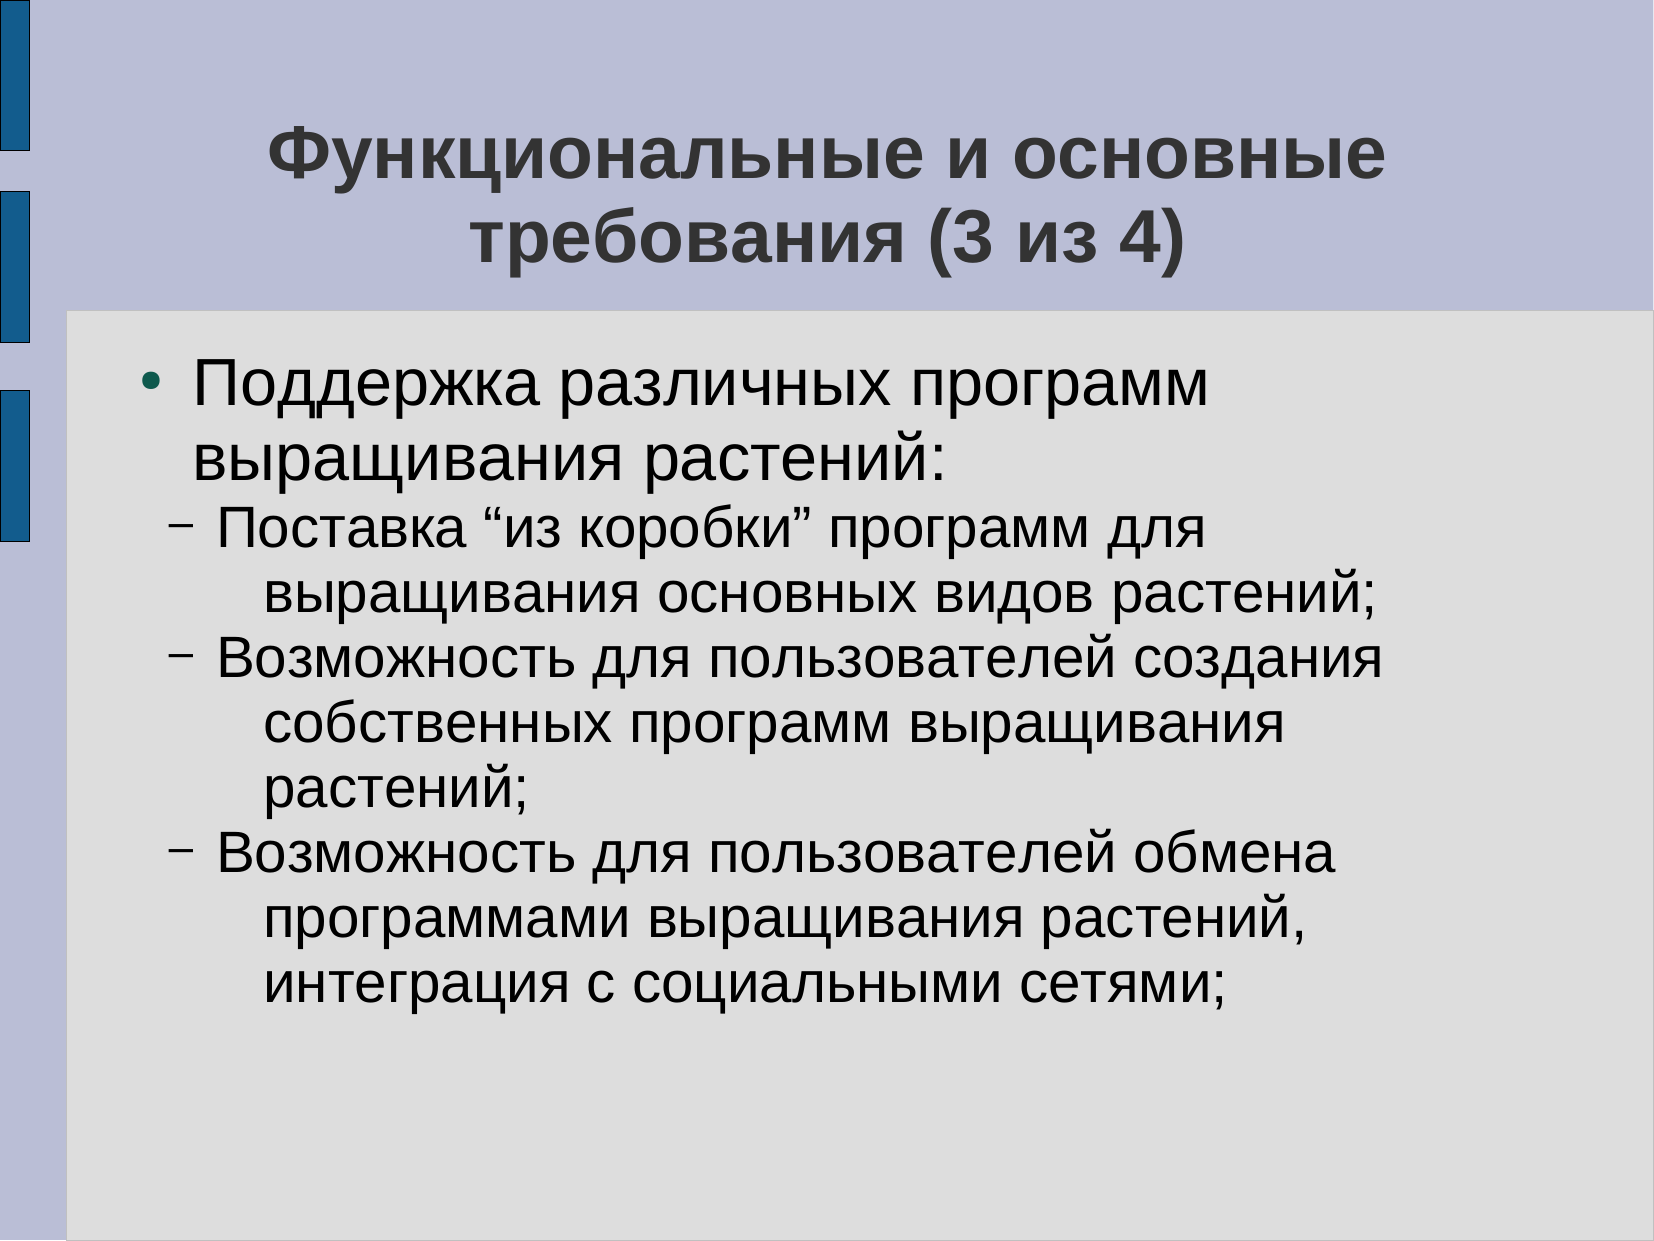

# Функциональные и основные требования (3 из 4)
Поддержка различных программ выращивания растений:
Поставка “из коробки” программ для выращивания основных видов растений;
Возможность для пользователей создания собственных программ выращивания растений;
Возможность для пользователей обмена программами выращивания растений, интеграция с социальными сетями;